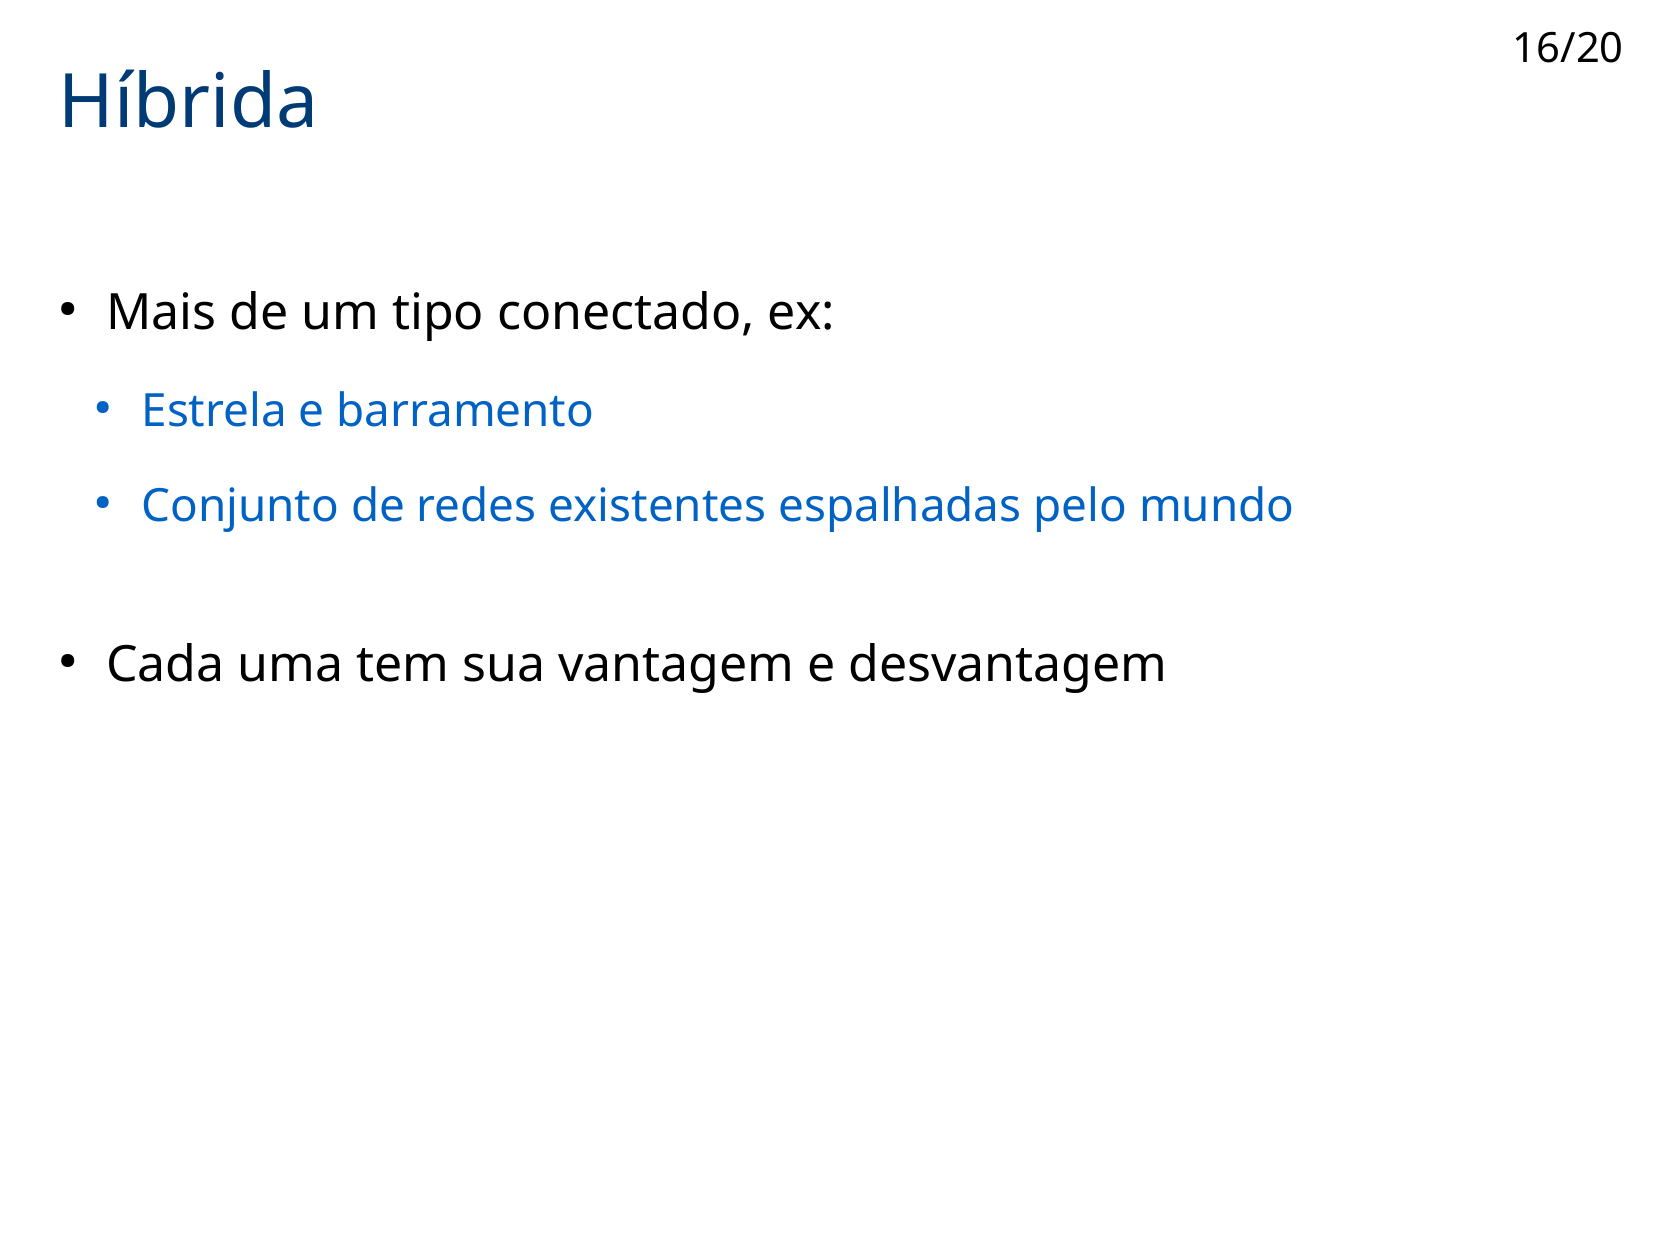

16
# Híbrida
Mais de um tipo conectado, ex:
Estrela e barramento
Conjunto de redes existentes espalhadas pelo mundo
Cada uma tem sua vantagem e desvantagem